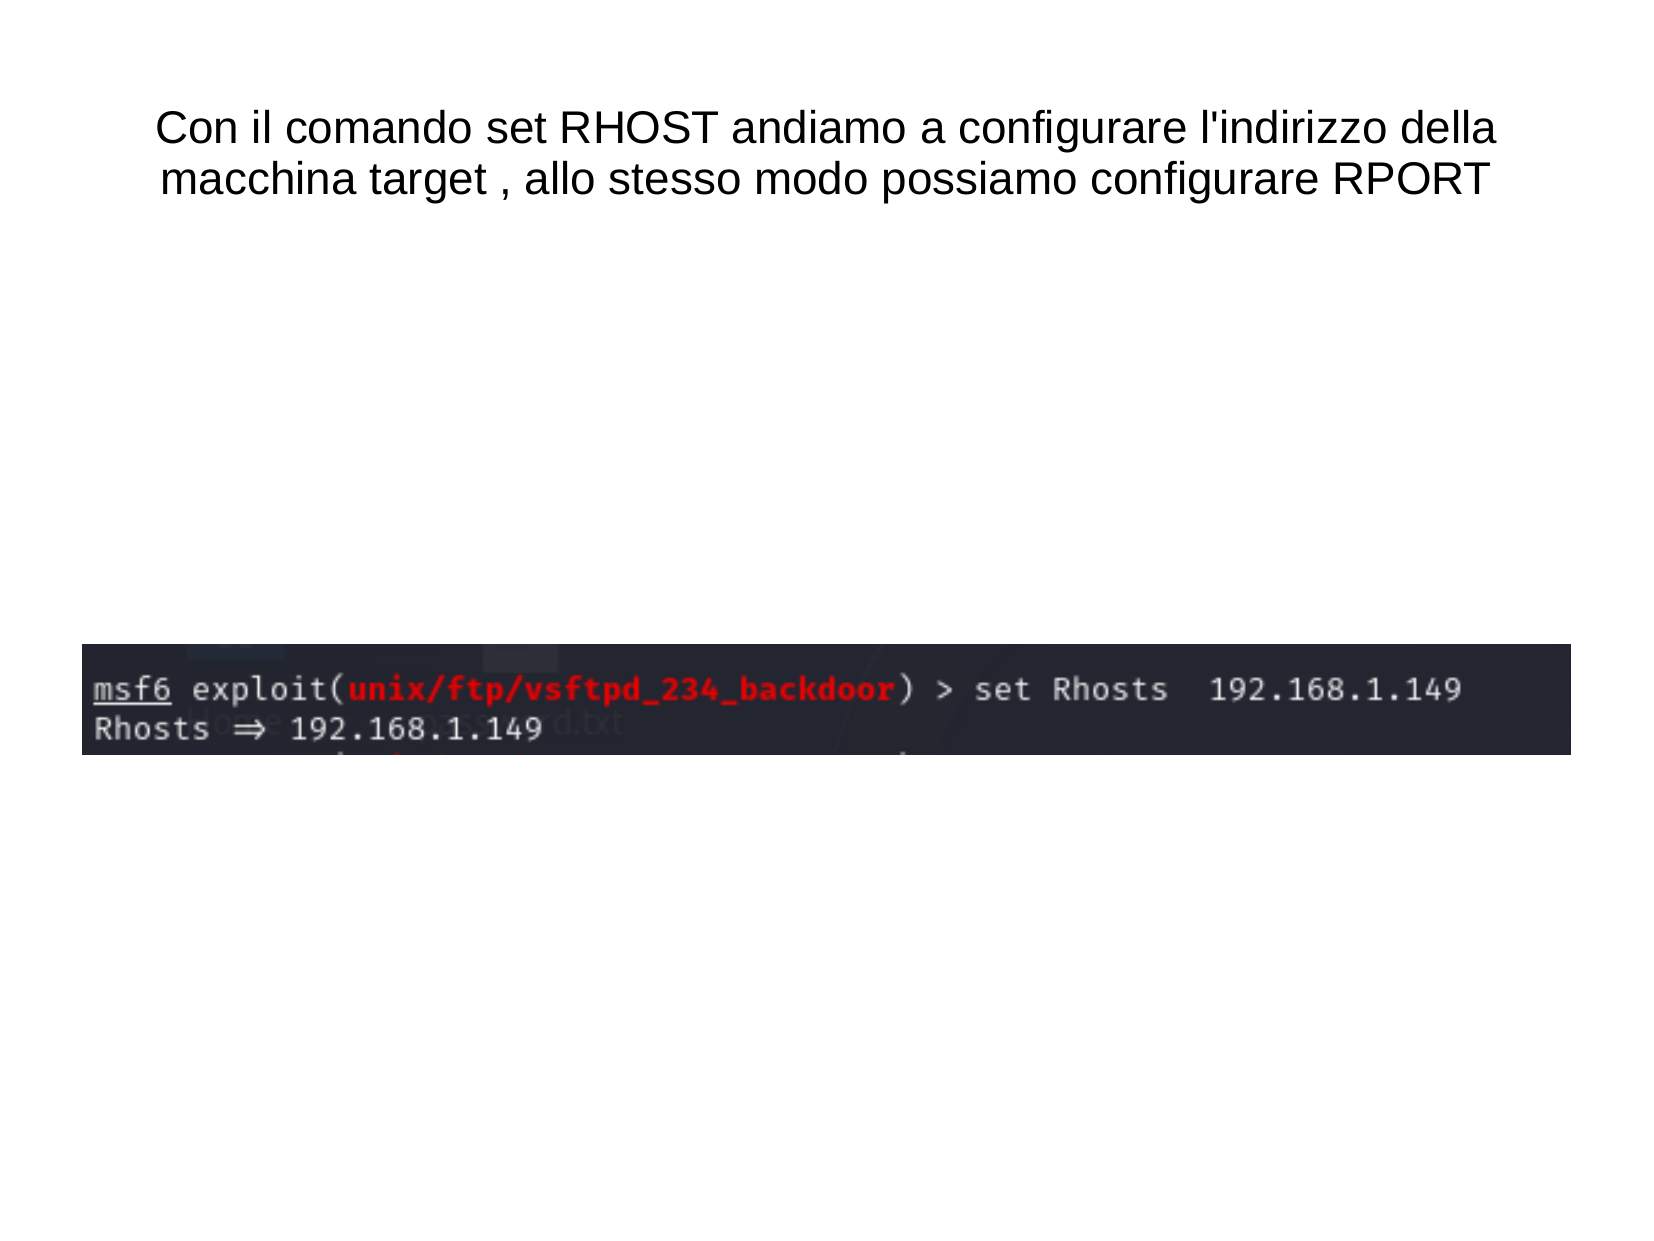

# Con il comando set RHOST andiamo a configurare l'indirizzo della macchina target , allo stesso modo possiamo configurare RPORT